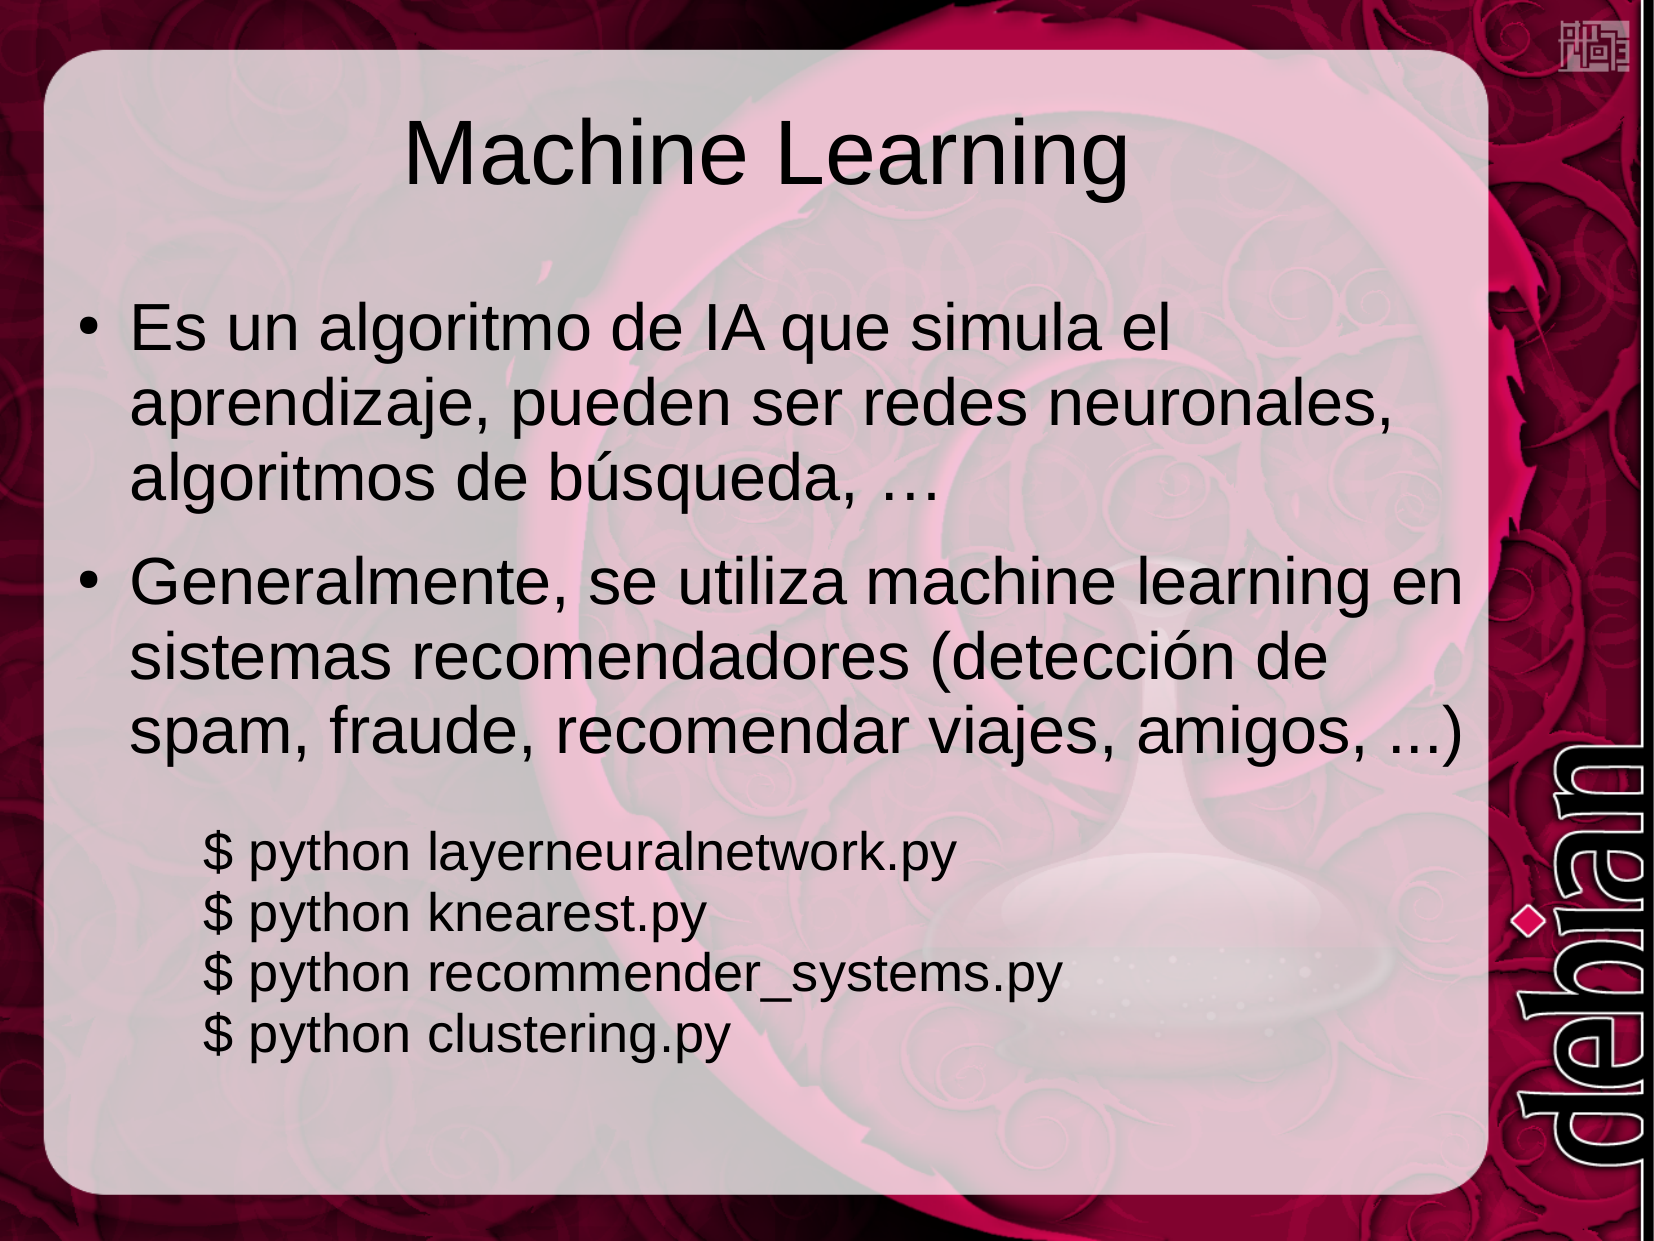

# Machine Learning
Es un algoritmo de IA que simula el aprendizaje, pueden ser redes neuronales, algoritmos de búsqueda, …
Generalmente, se utiliza machine learning en sistemas recomendadores (detección de spam, fraude, recomendar viajes, amigos, ...)
$ python layerneuralnetwork.py
$ python knearest.py
$ python recommender_systems.py
$ python clustering.py